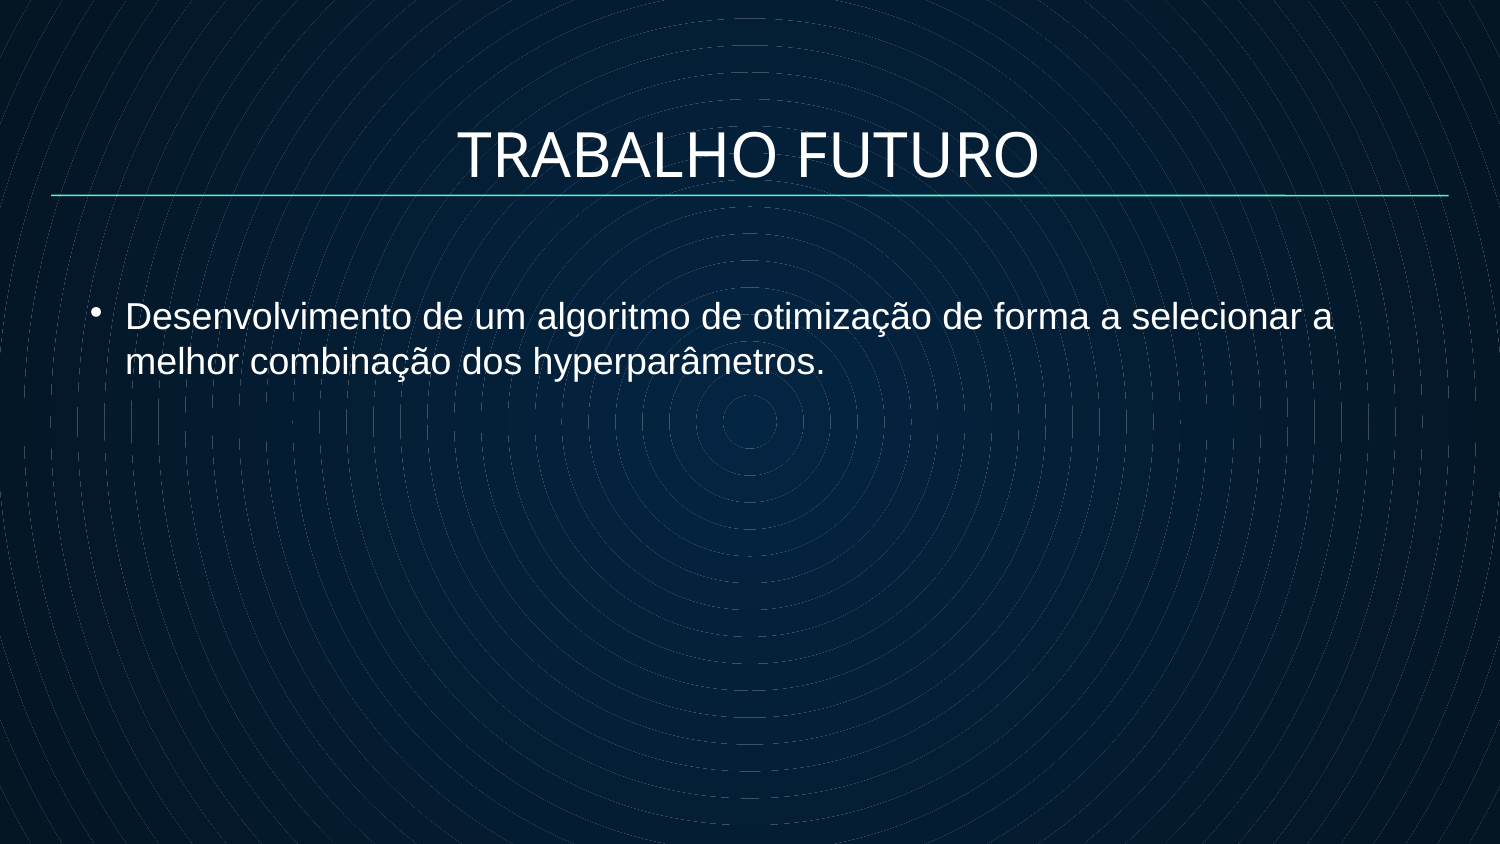

TRABALHO FUTURO
Desenvolvimento de um algoritmo de otimização de forma a selecionar a melhor combinação dos hyperparâmetros.